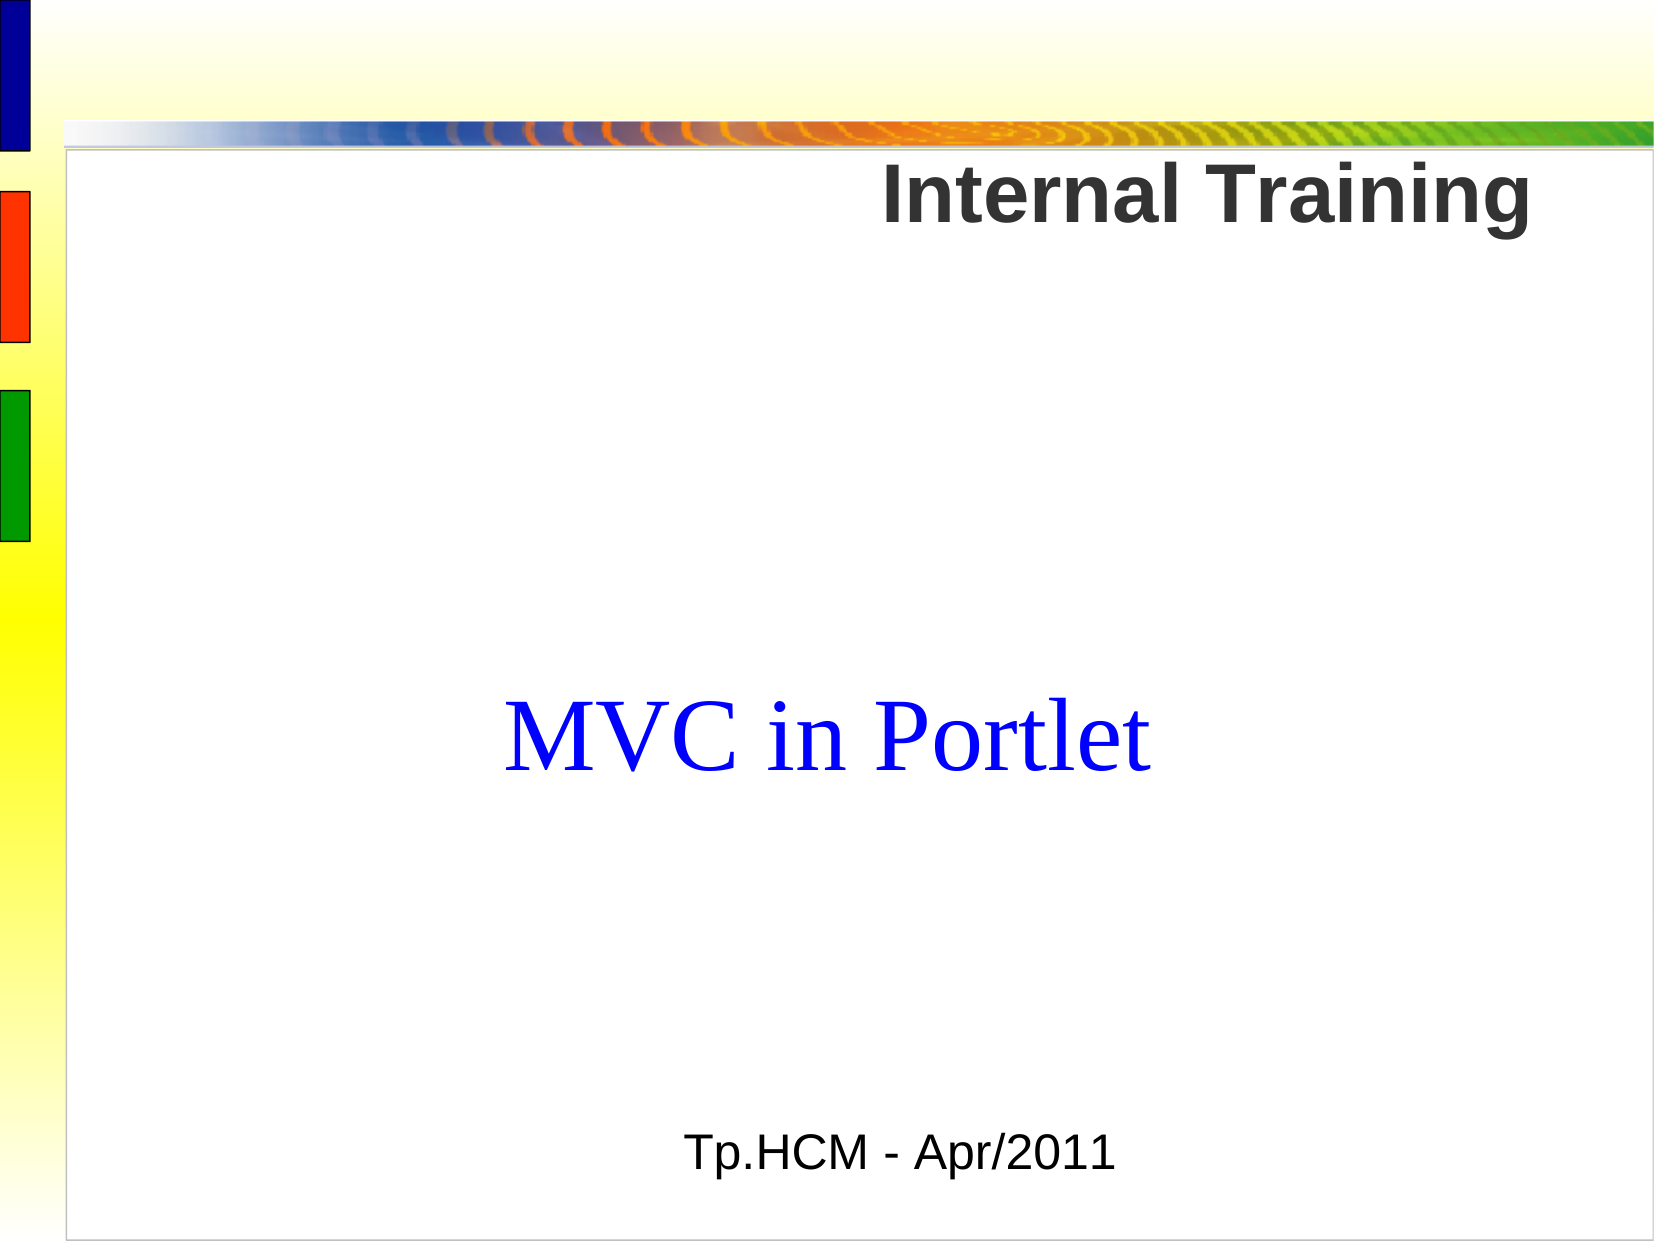

# Internal Training
MVC in Portlet
Tp.HCM - Apr/2011